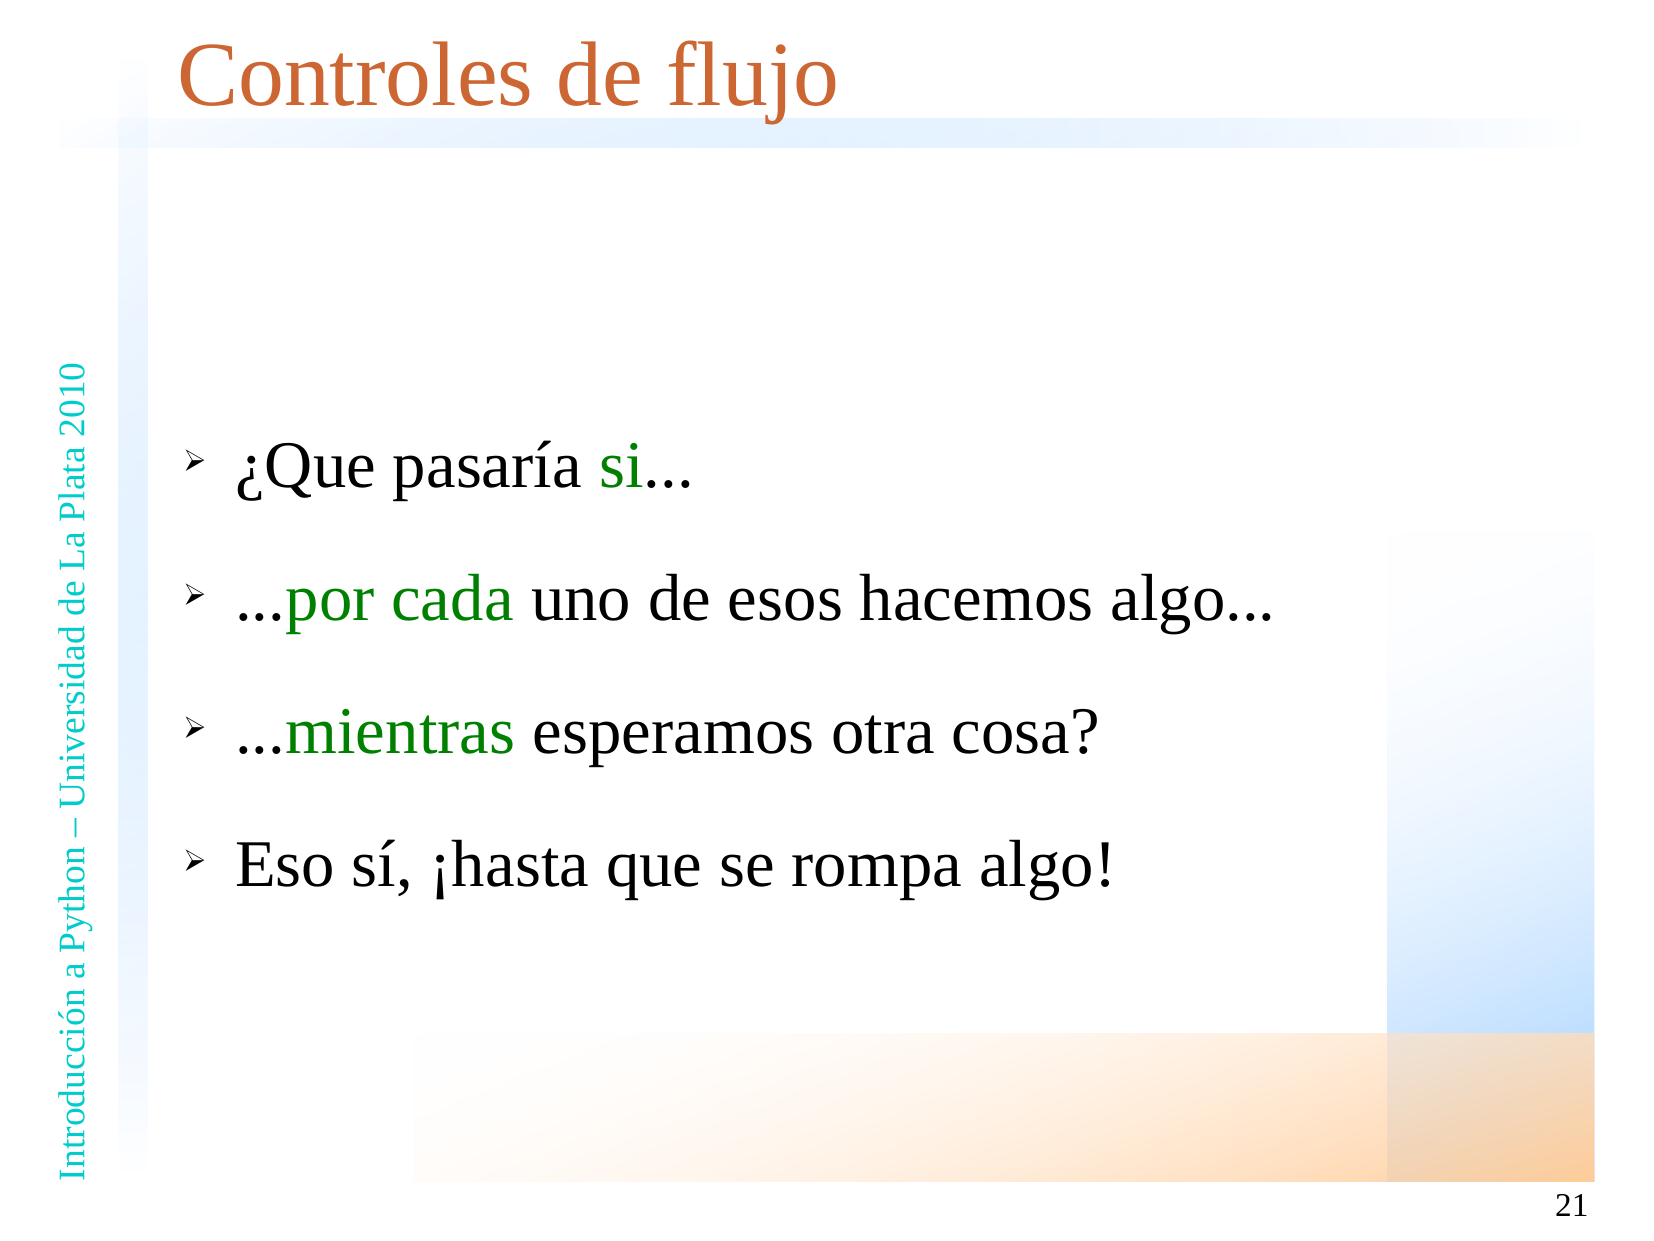

# Controles de flujo
 ¿Que pasaría si...
 ...por cada uno de esos hacemos algo...
 ...mientras esperamos otra cosa?
 Eso sí, ¡hasta que se rompa algo!